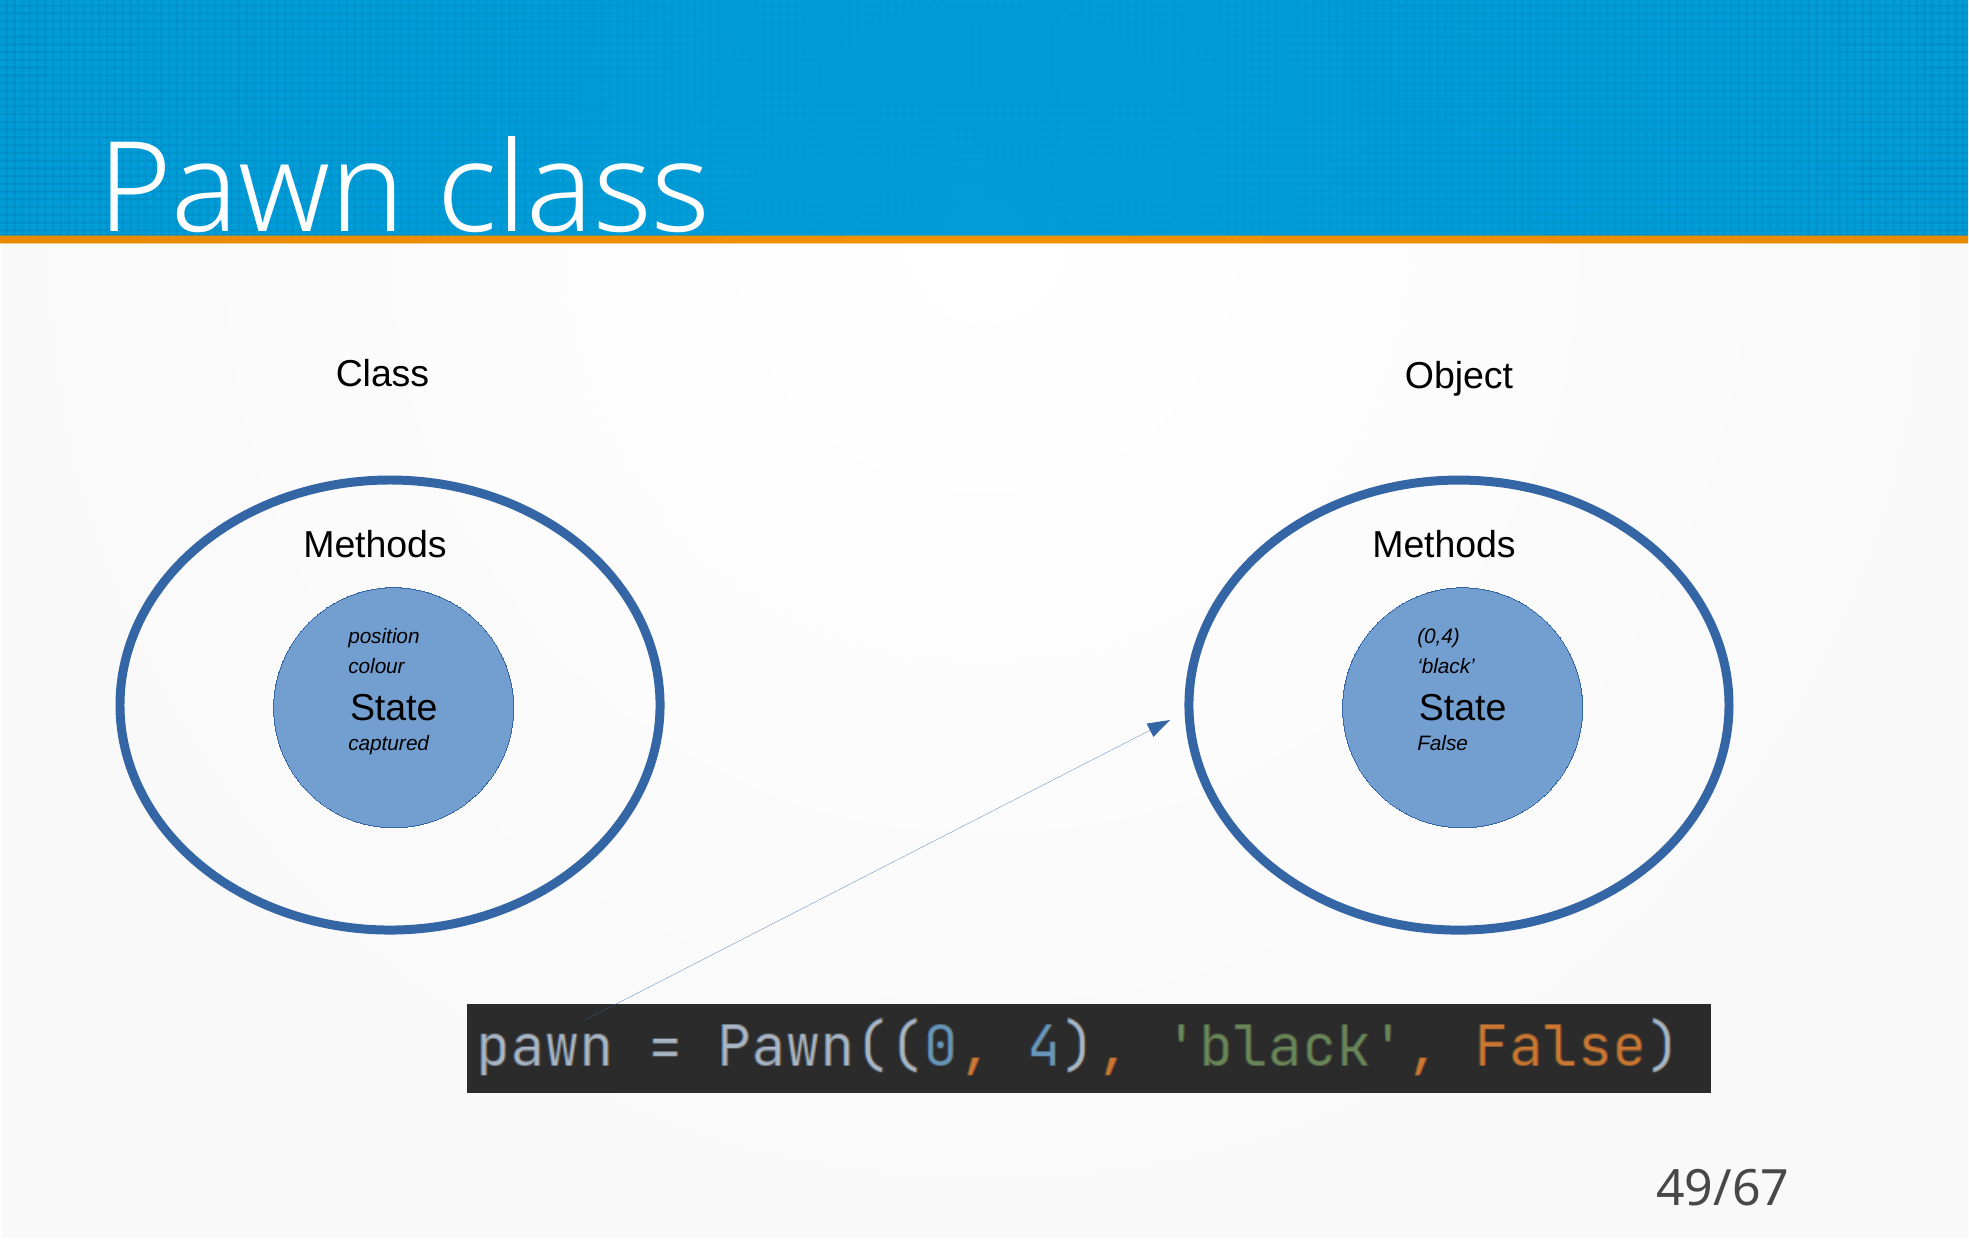

# Pawn class
Class
Object
Methods
Methods
State
State
position
(0,4)
colour
‘black’
captured
False
49